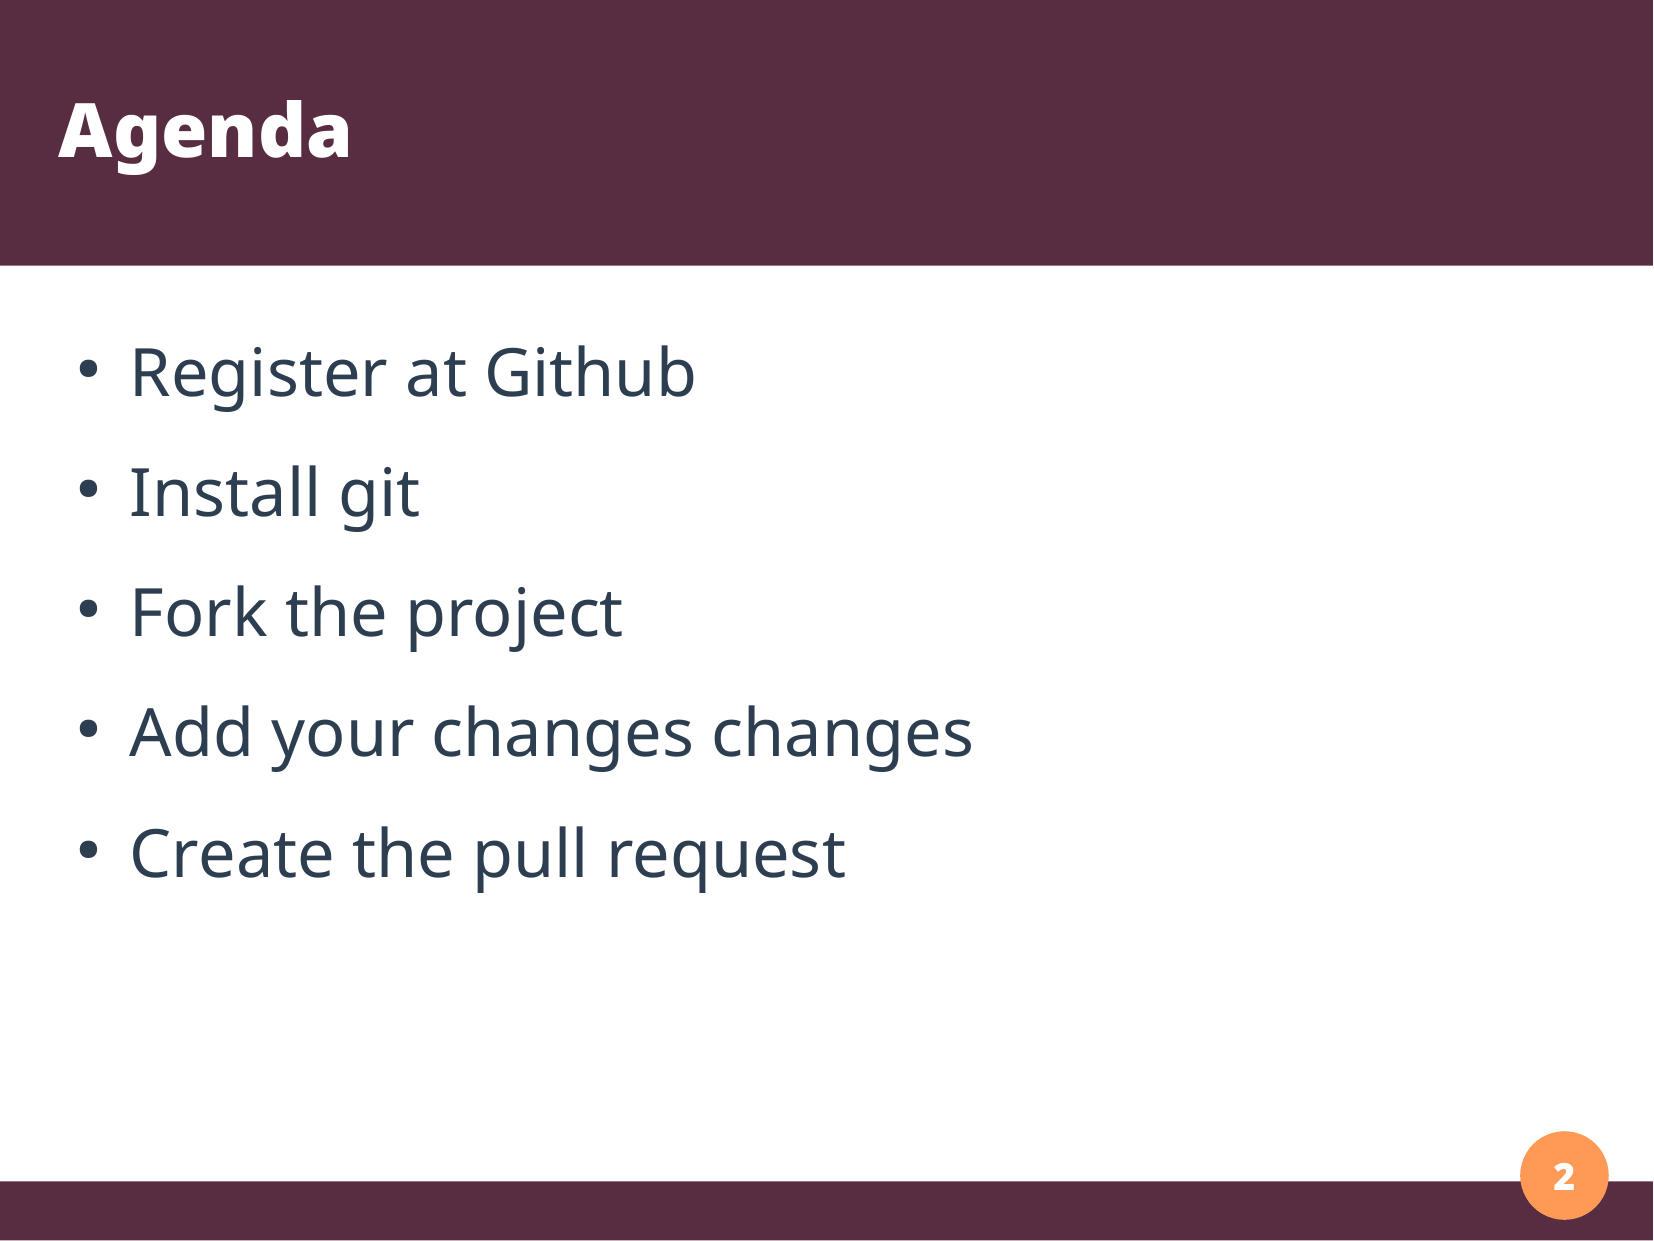

# Agenda
Register at Github
Install git
Fork the project
Add your changes changes
Create the pull request
2